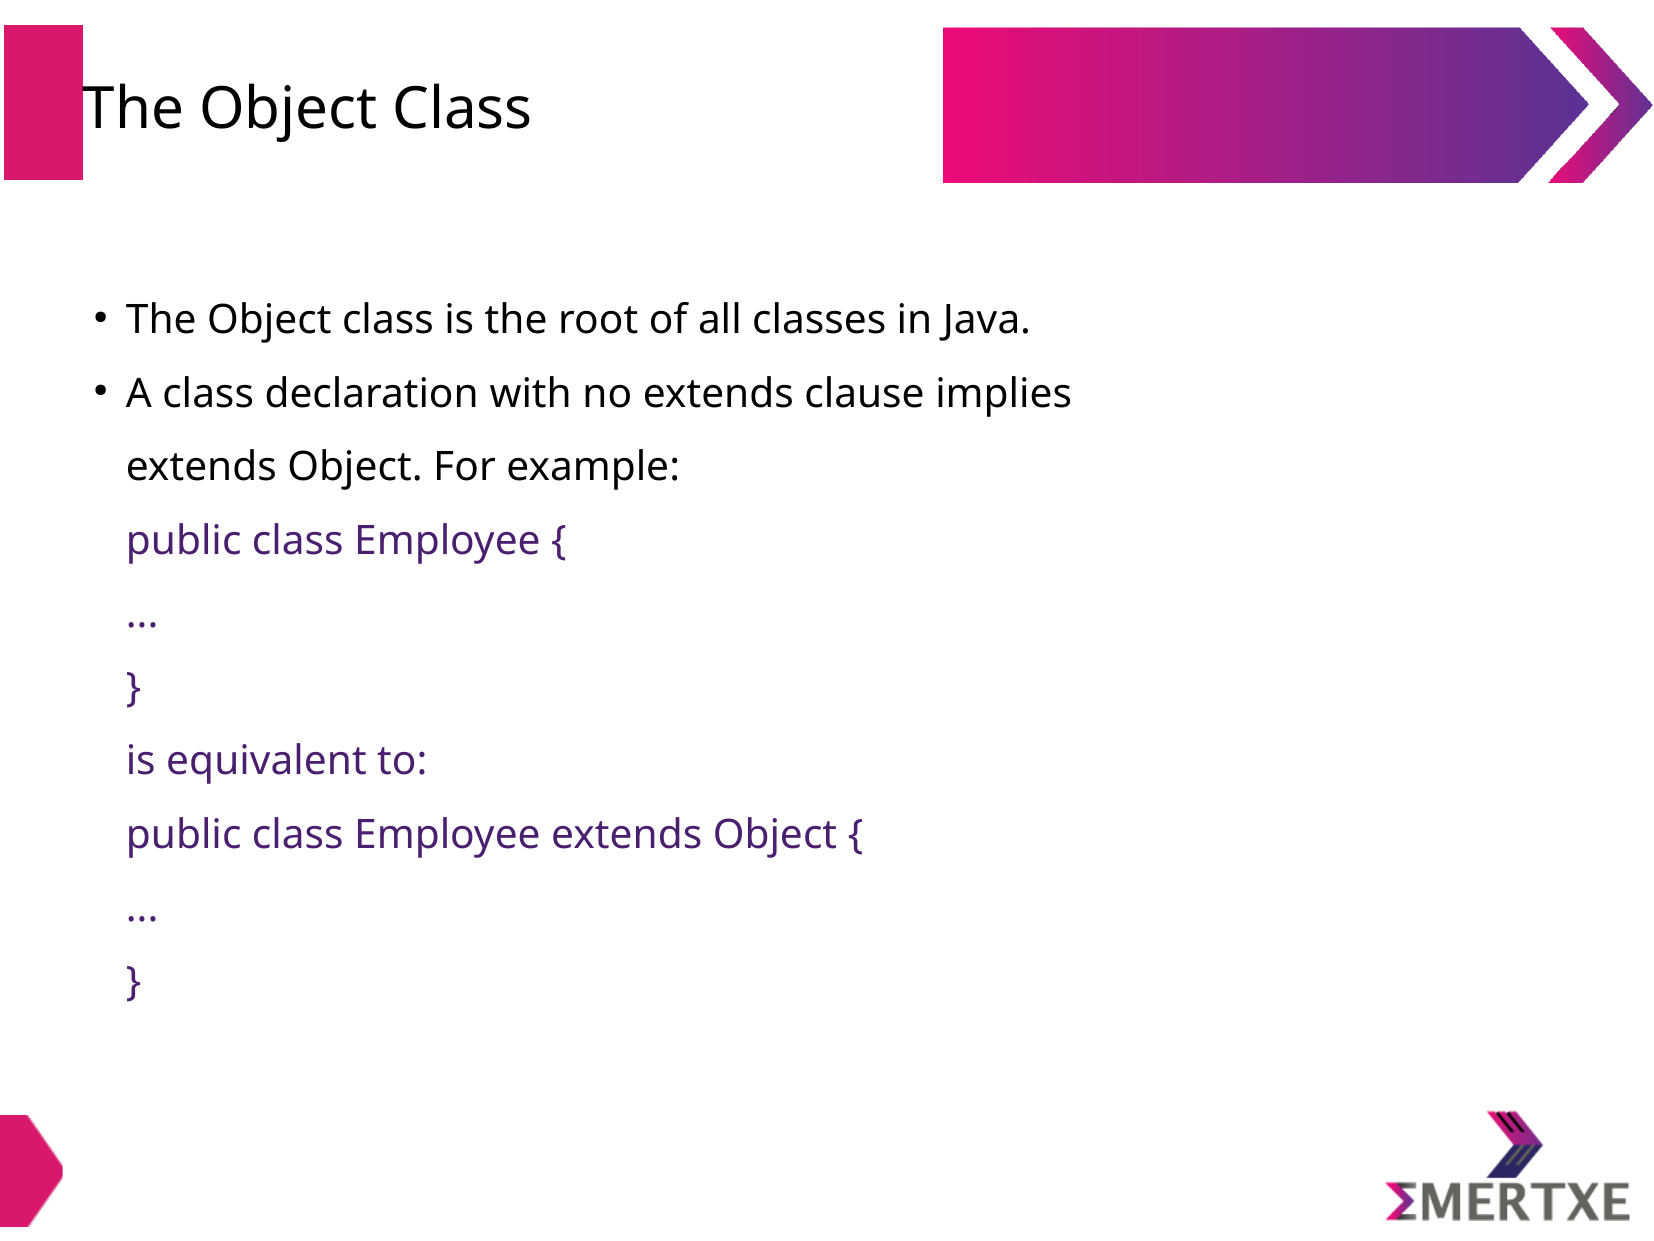

# The Object Class
The Object class is the root of all classes in Java.
A class declaration with no extends clause implies
extends Object. For example:
public class Employee {
...
}
is equivalent to:
public class Employee extends Object {
...
}